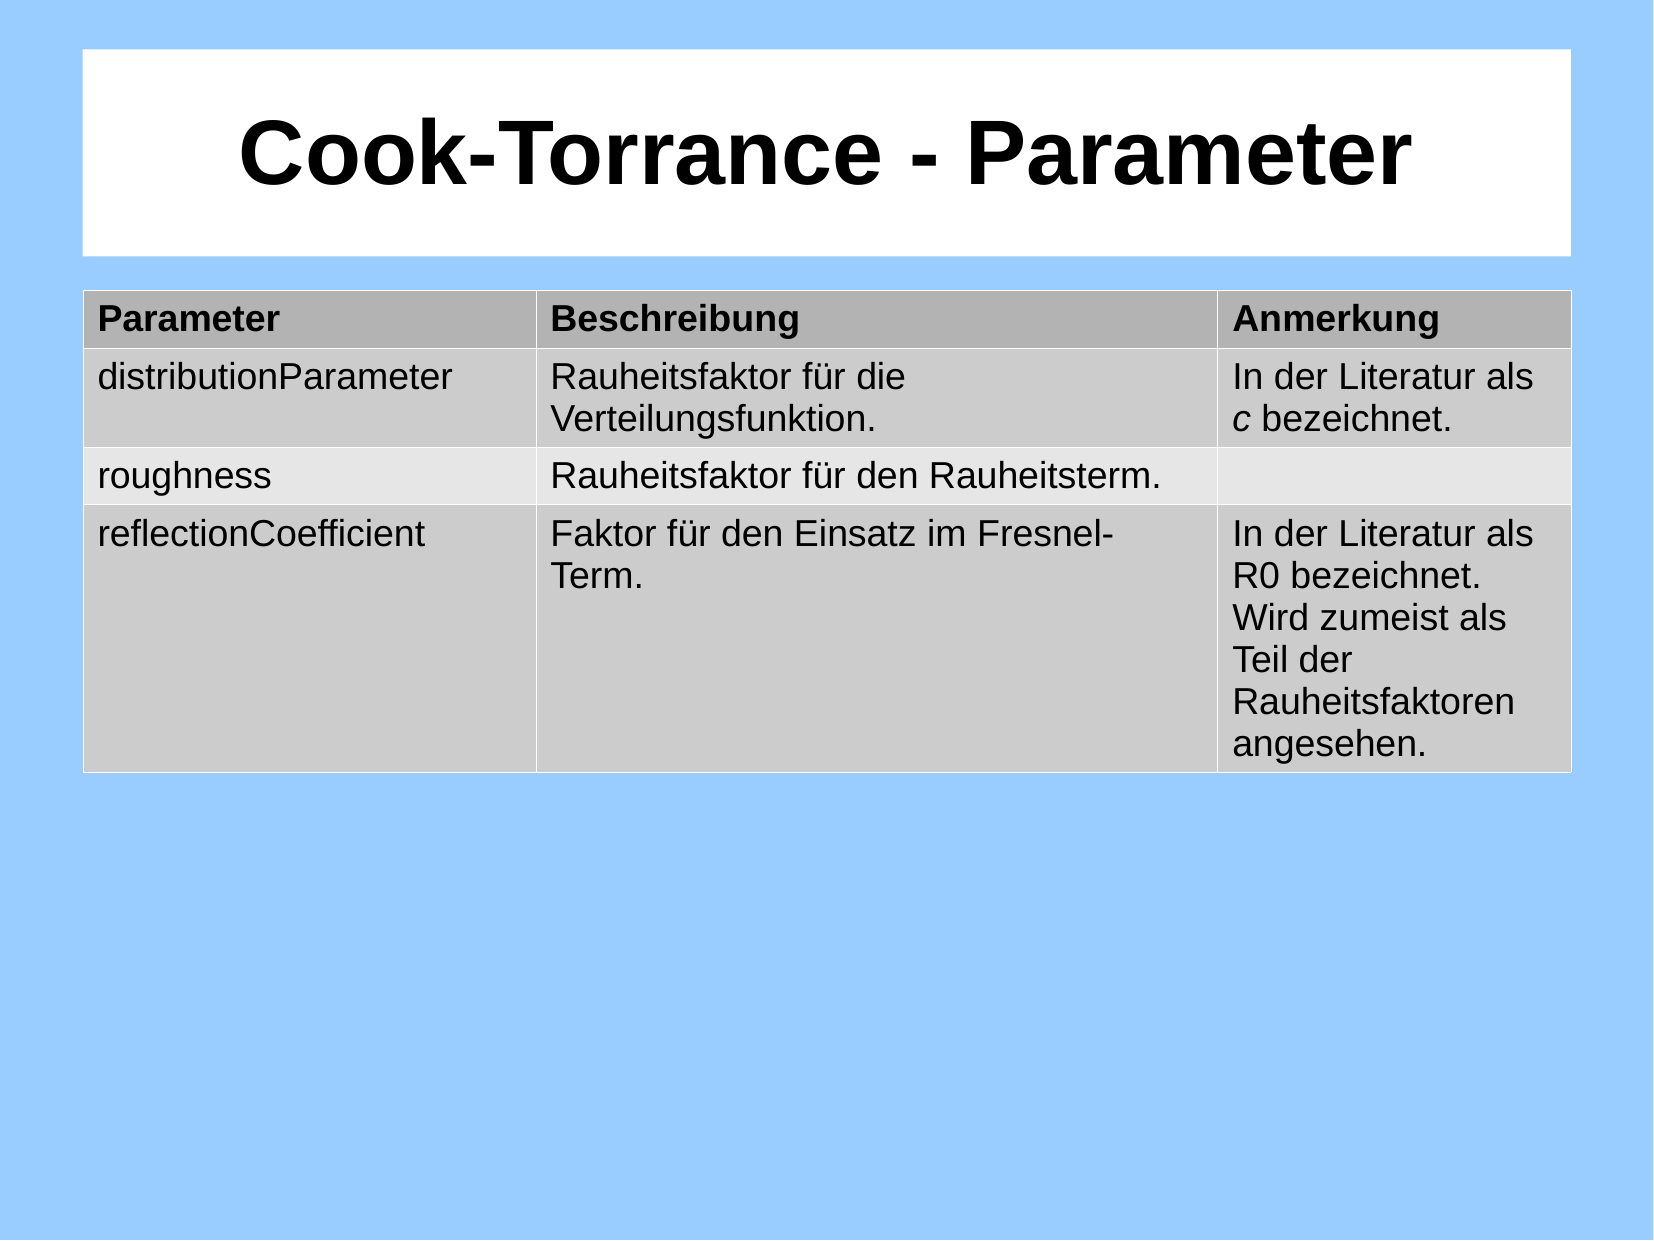

# Cook-Torrance - Parameter
| Parameter | Beschreibung | Anmerkung |
| --- | --- | --- |
| distributionParameter | Rauheitsfaktor für die Verteilungsfunktion. | In der Literatur als c bezeichnet. |
| roughness | Rauheitsfaktor für den Rauheitsterm. | |
| reflectionCoefficient | Faktor für den Einsatz im Fresnel-Term. | In der Literatur als R0 bezeichnet. Wird zumeist als Teil der Rauheitsfaktoren angesehen. |